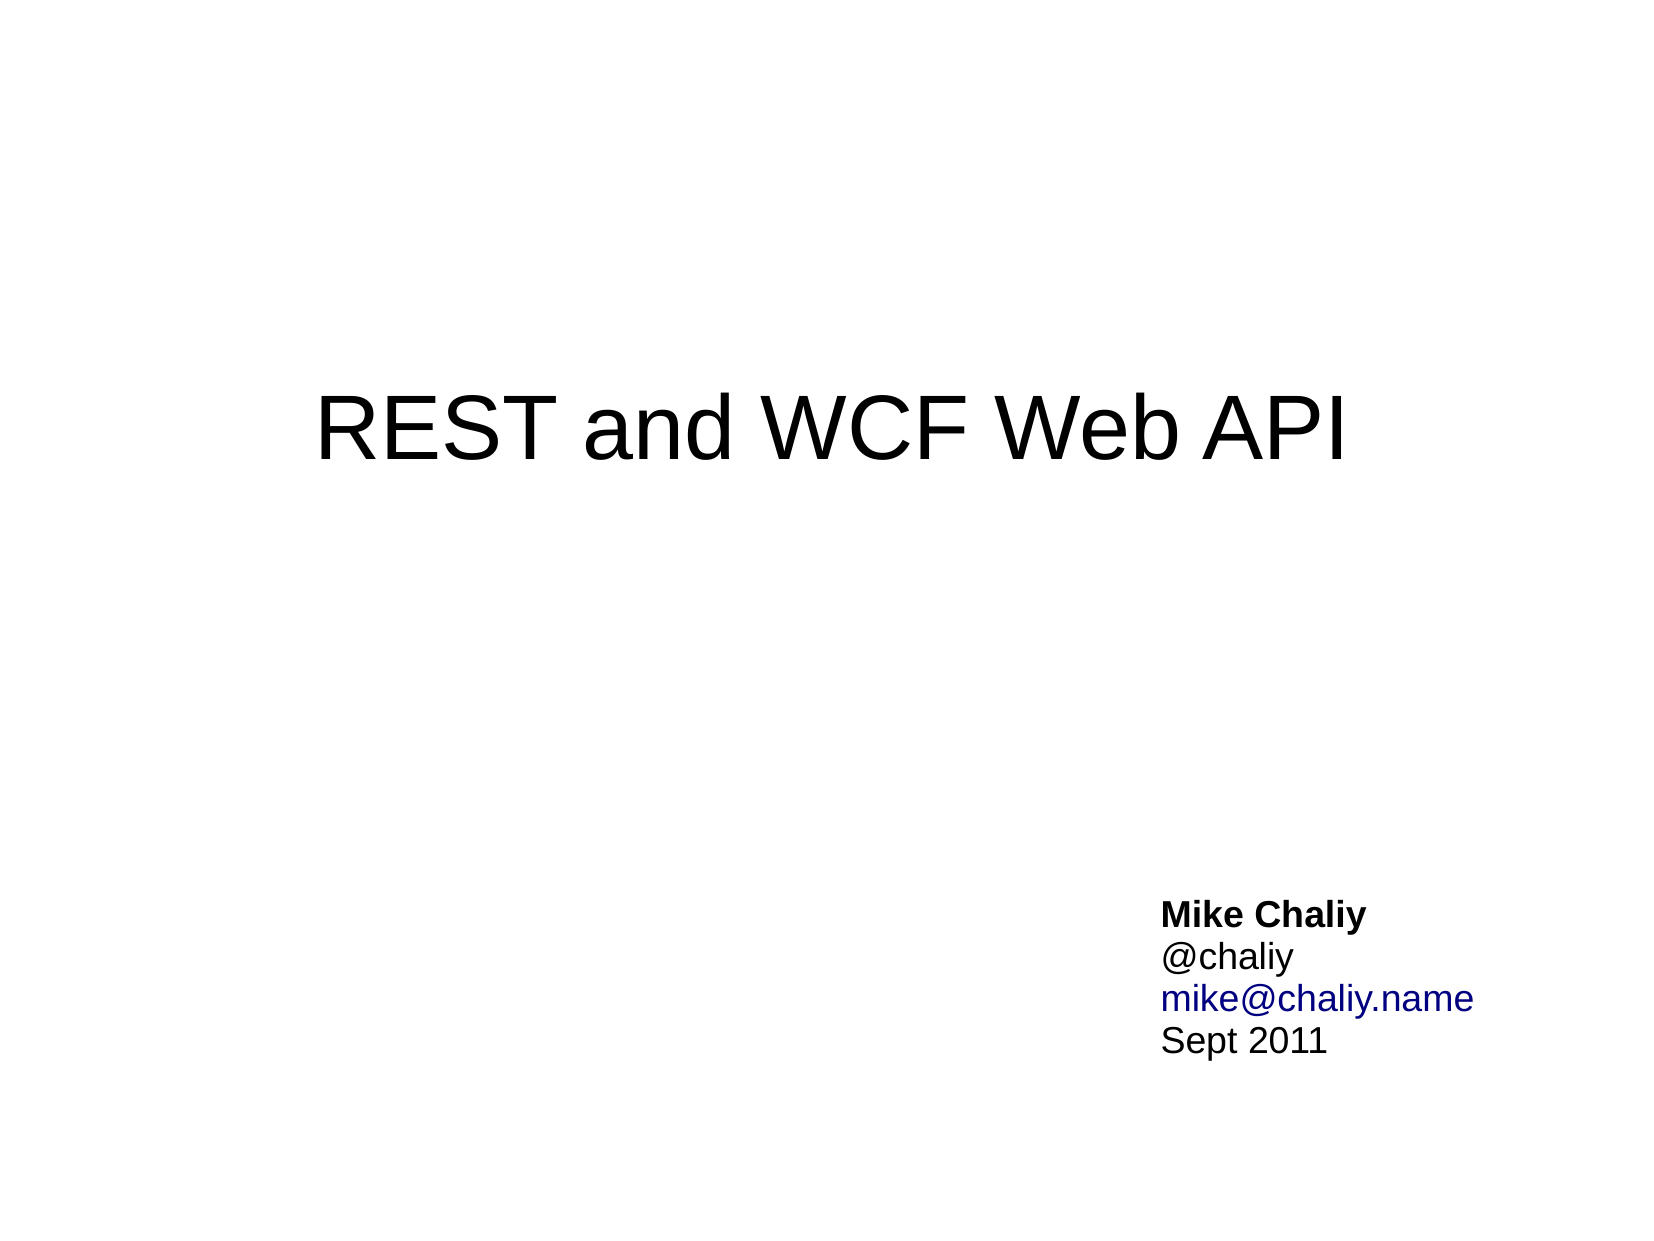

# REST and WCF Web API
Mike Chaliy
@chaliy
mike@chaliy.name
Sept 2011